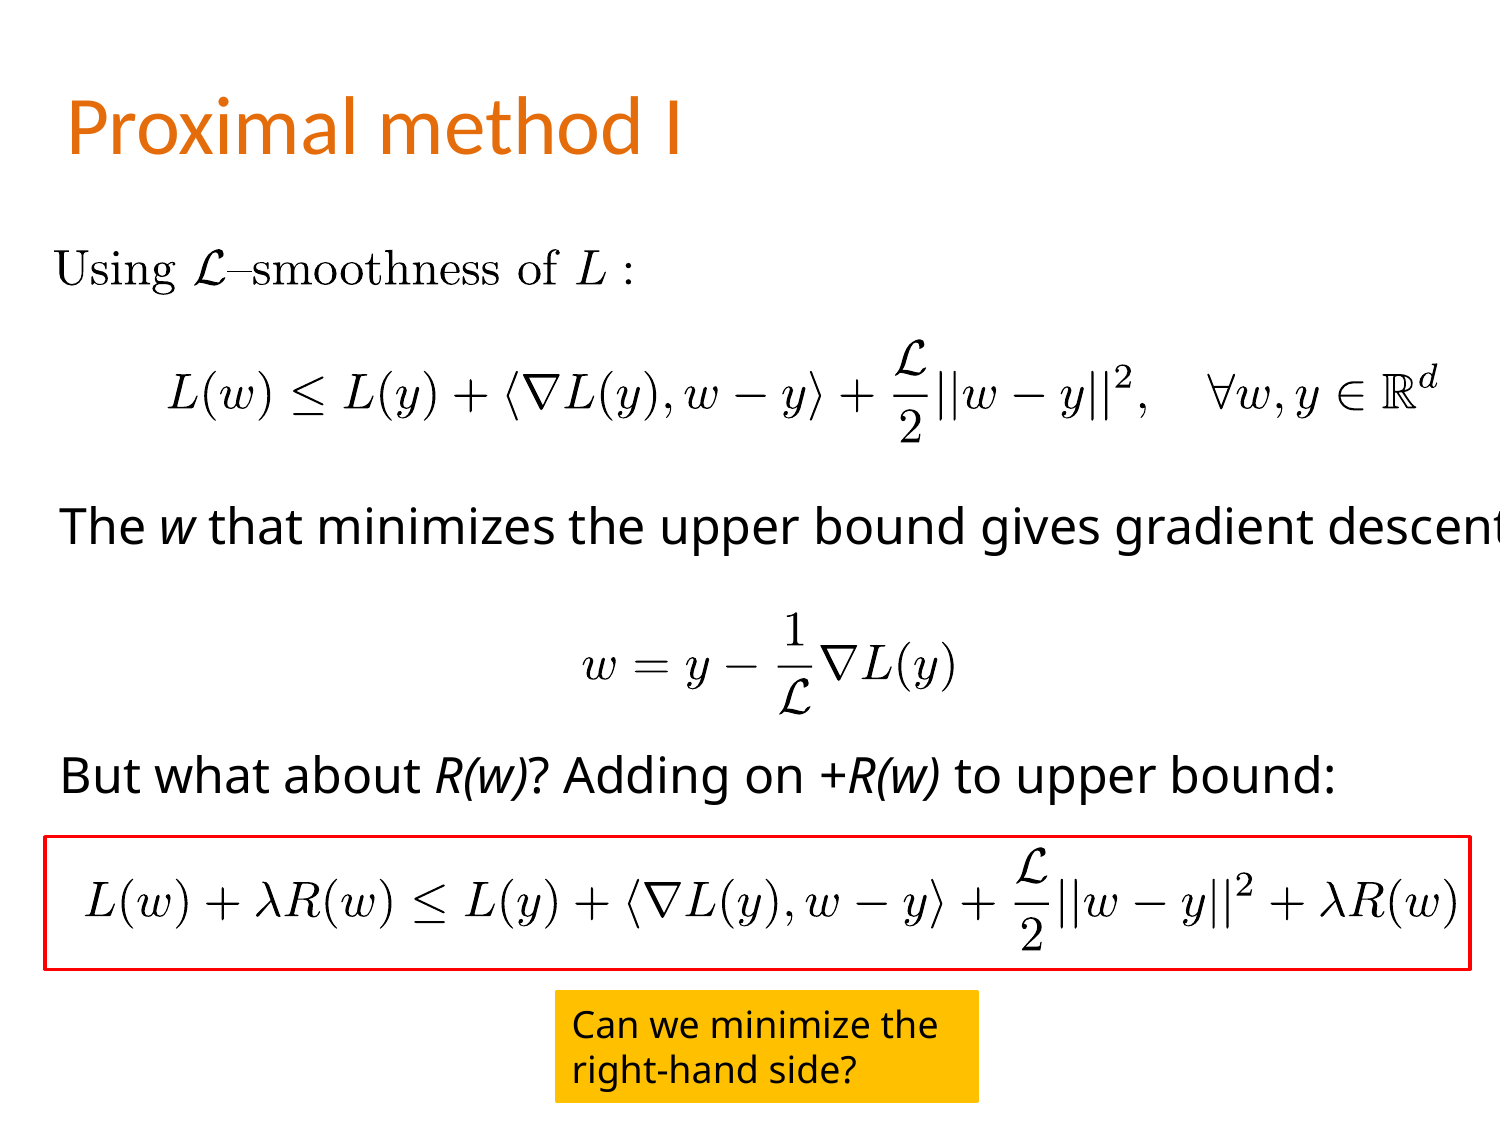

Proximal method I
The w that minimizes the upper bound gives gradient descent
But what about R(w)? Adding on +R(w) to upper bound:
Can we minimize the right-hand side?